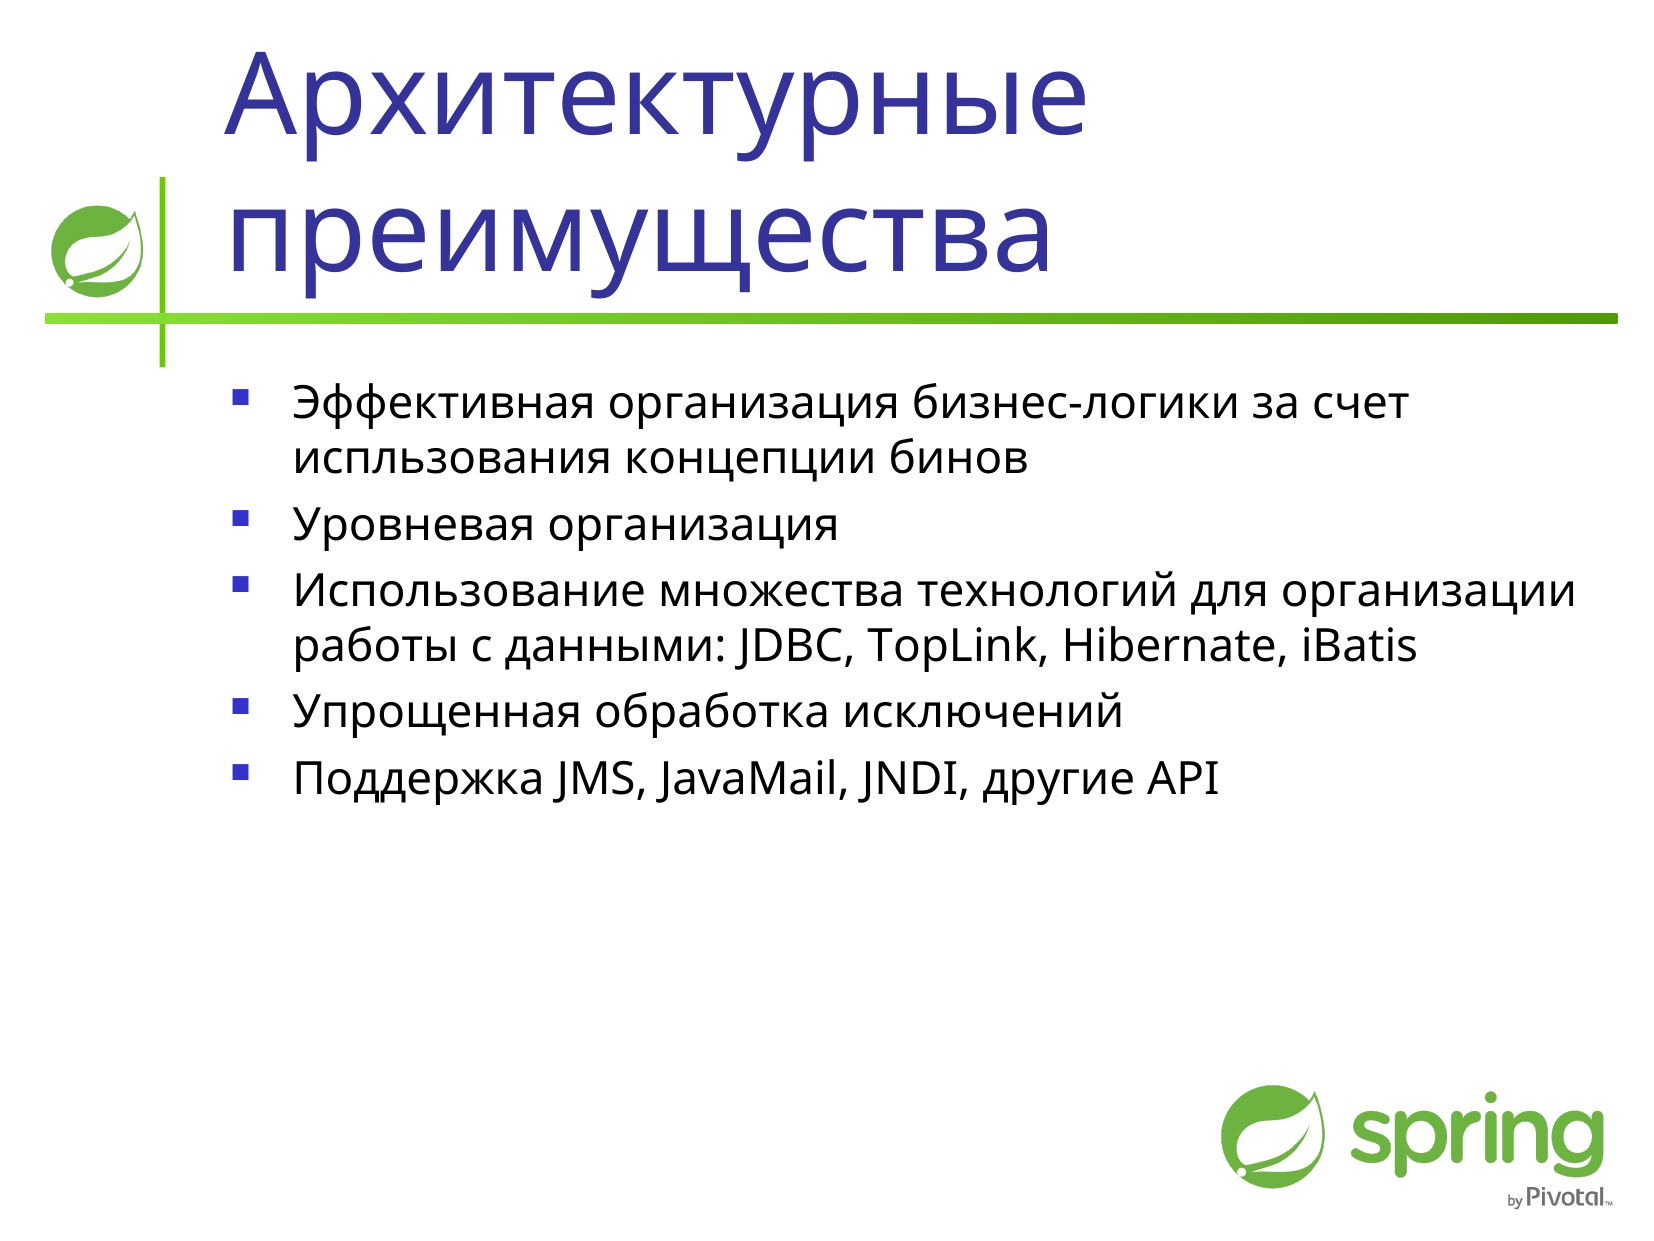

# Архитектурные преимущества
Эффективная организация бизнес-логики за счет испльзования концепции бинов
Уровневая организация
Использование множества технологий для организации работы с данными: JDBC, TopLink, Hibernate, iBatis
Упрощенная обработка исключений
Поддержка JMS, JavaMail, JNDI, другие API